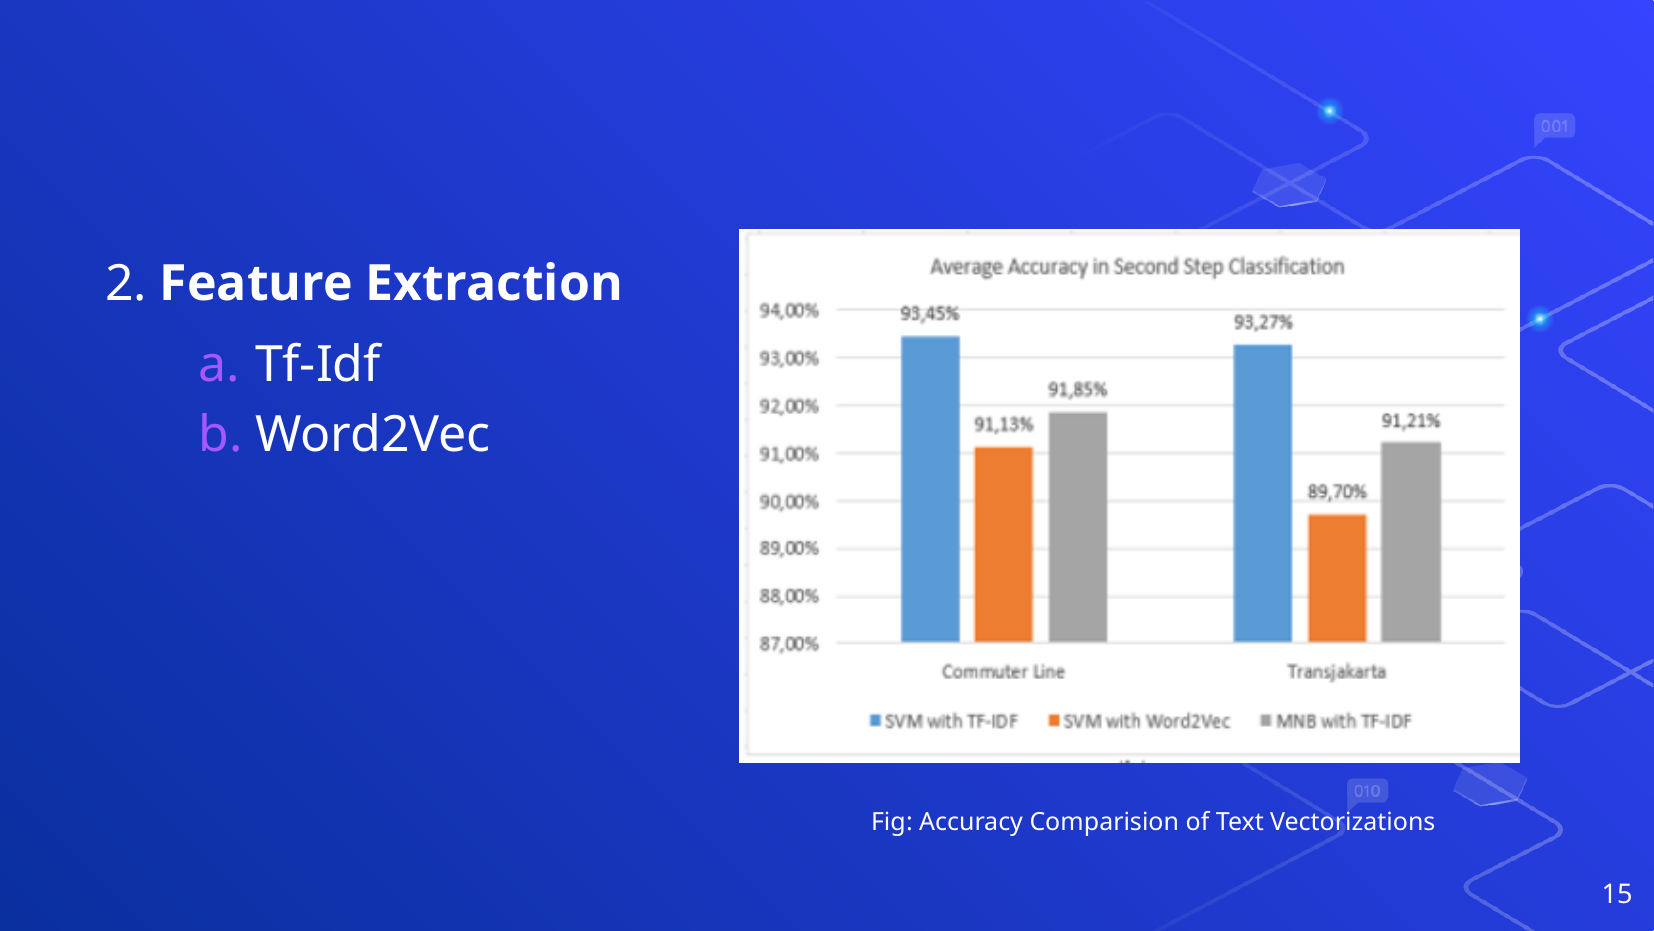

2. Feature Extraction
Tf-Idf
Word2Vec
#
Fig: Accuracy Comparision of Text Vectorizations